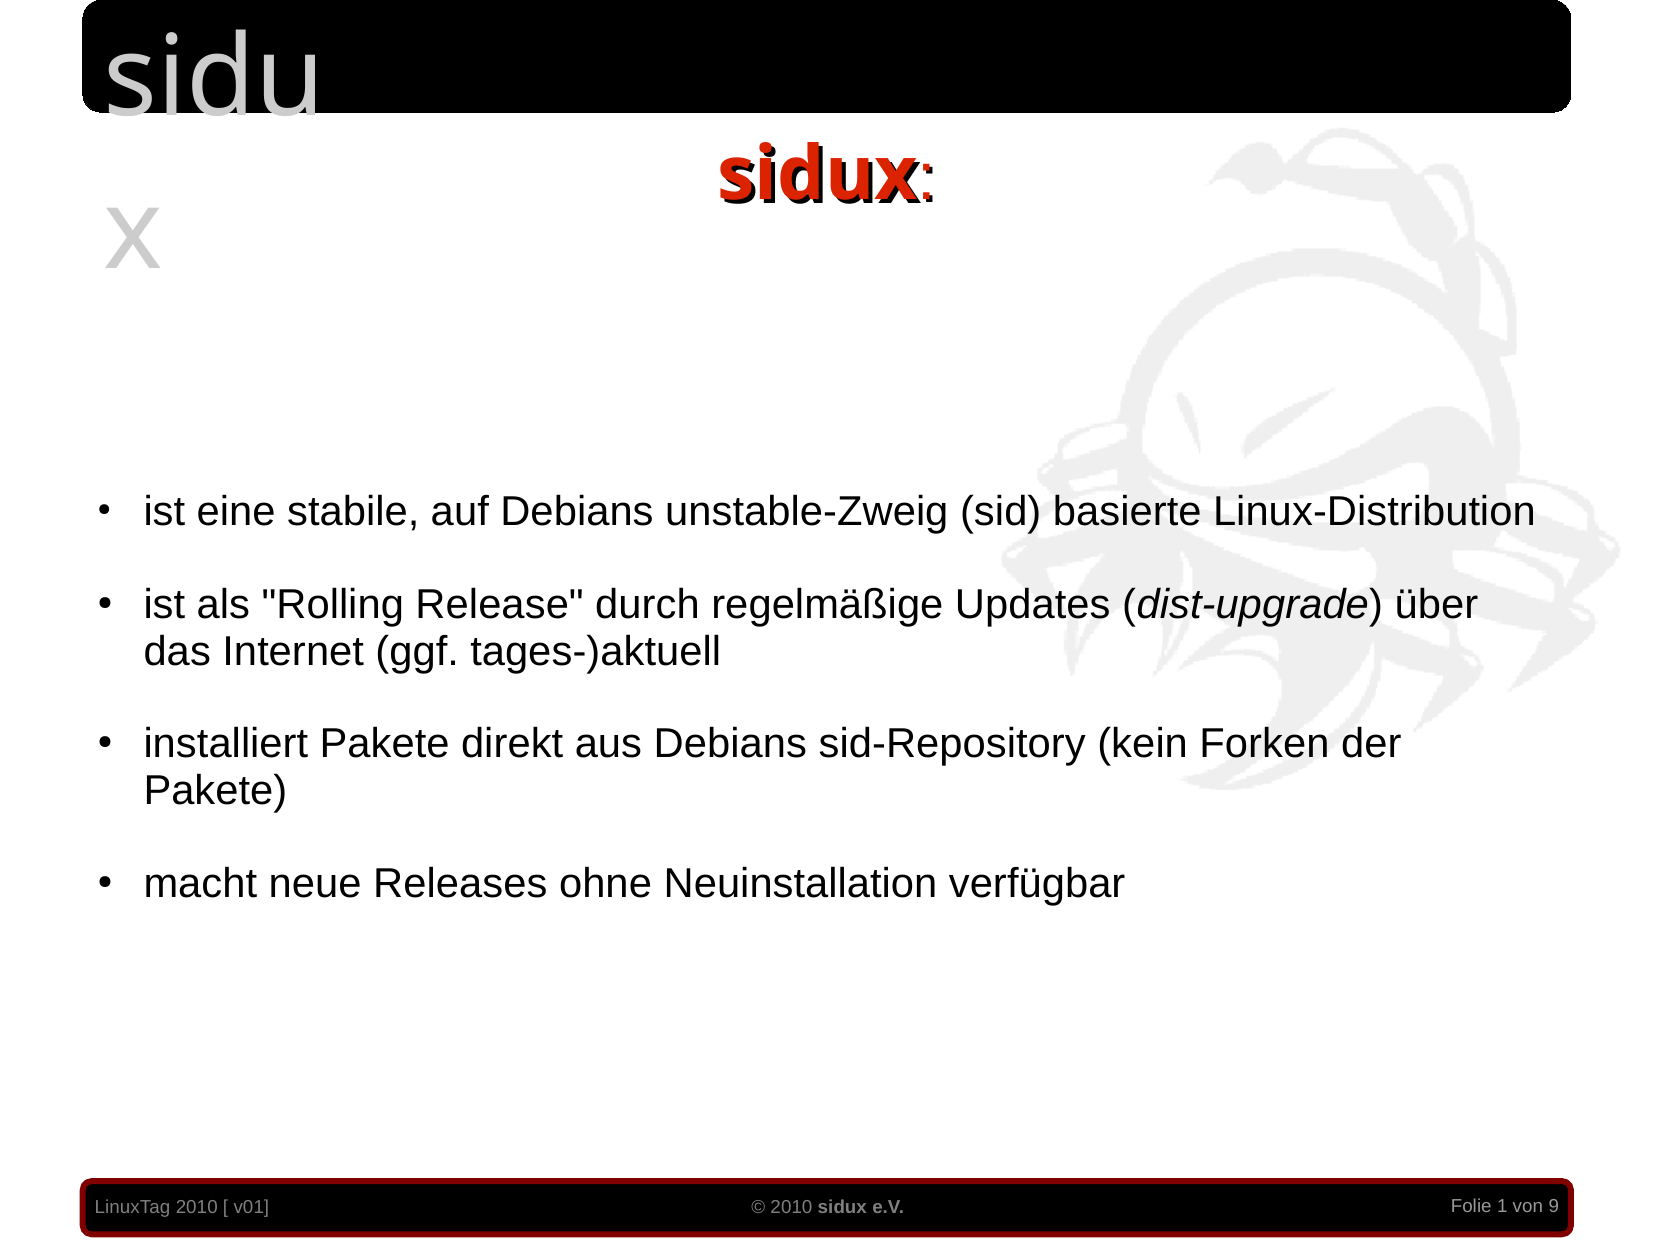

sidux:
	ist eine stabile, auf Debians unstable-Zweig (sid) basierte Linux-Distribution
 	ist als "Rolling Release" durch regelmäßige Updates (dist-upgrade) über
	das Internet (ggf. tages-)aktuell
 	installiert Pakete direkt aus Debians sid-Repository (kein Forken der
	Pakete)
 	macht neue Releases ohne Neuinstallation verfügbar